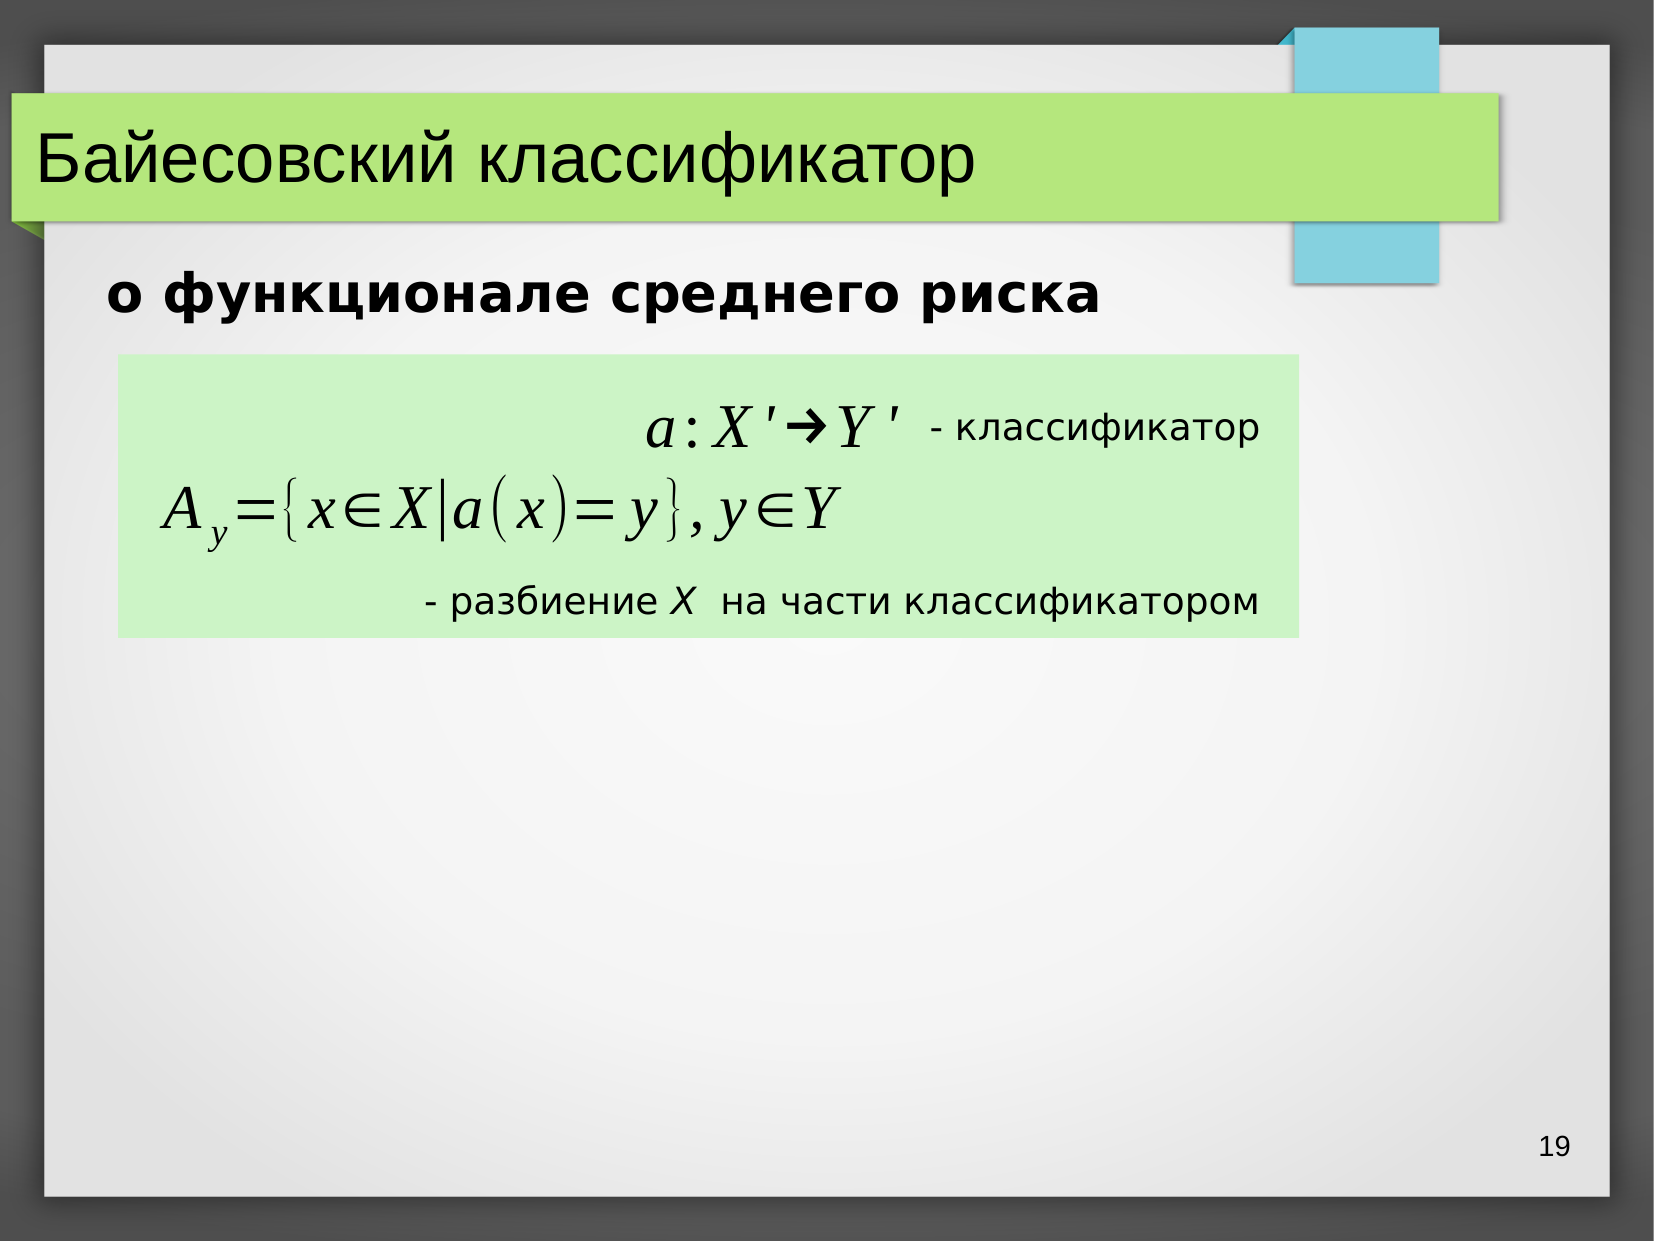

Байесовский классификатор
# о функционале среднего риска
 - классификатор
- разбиение X на части классификатором
19